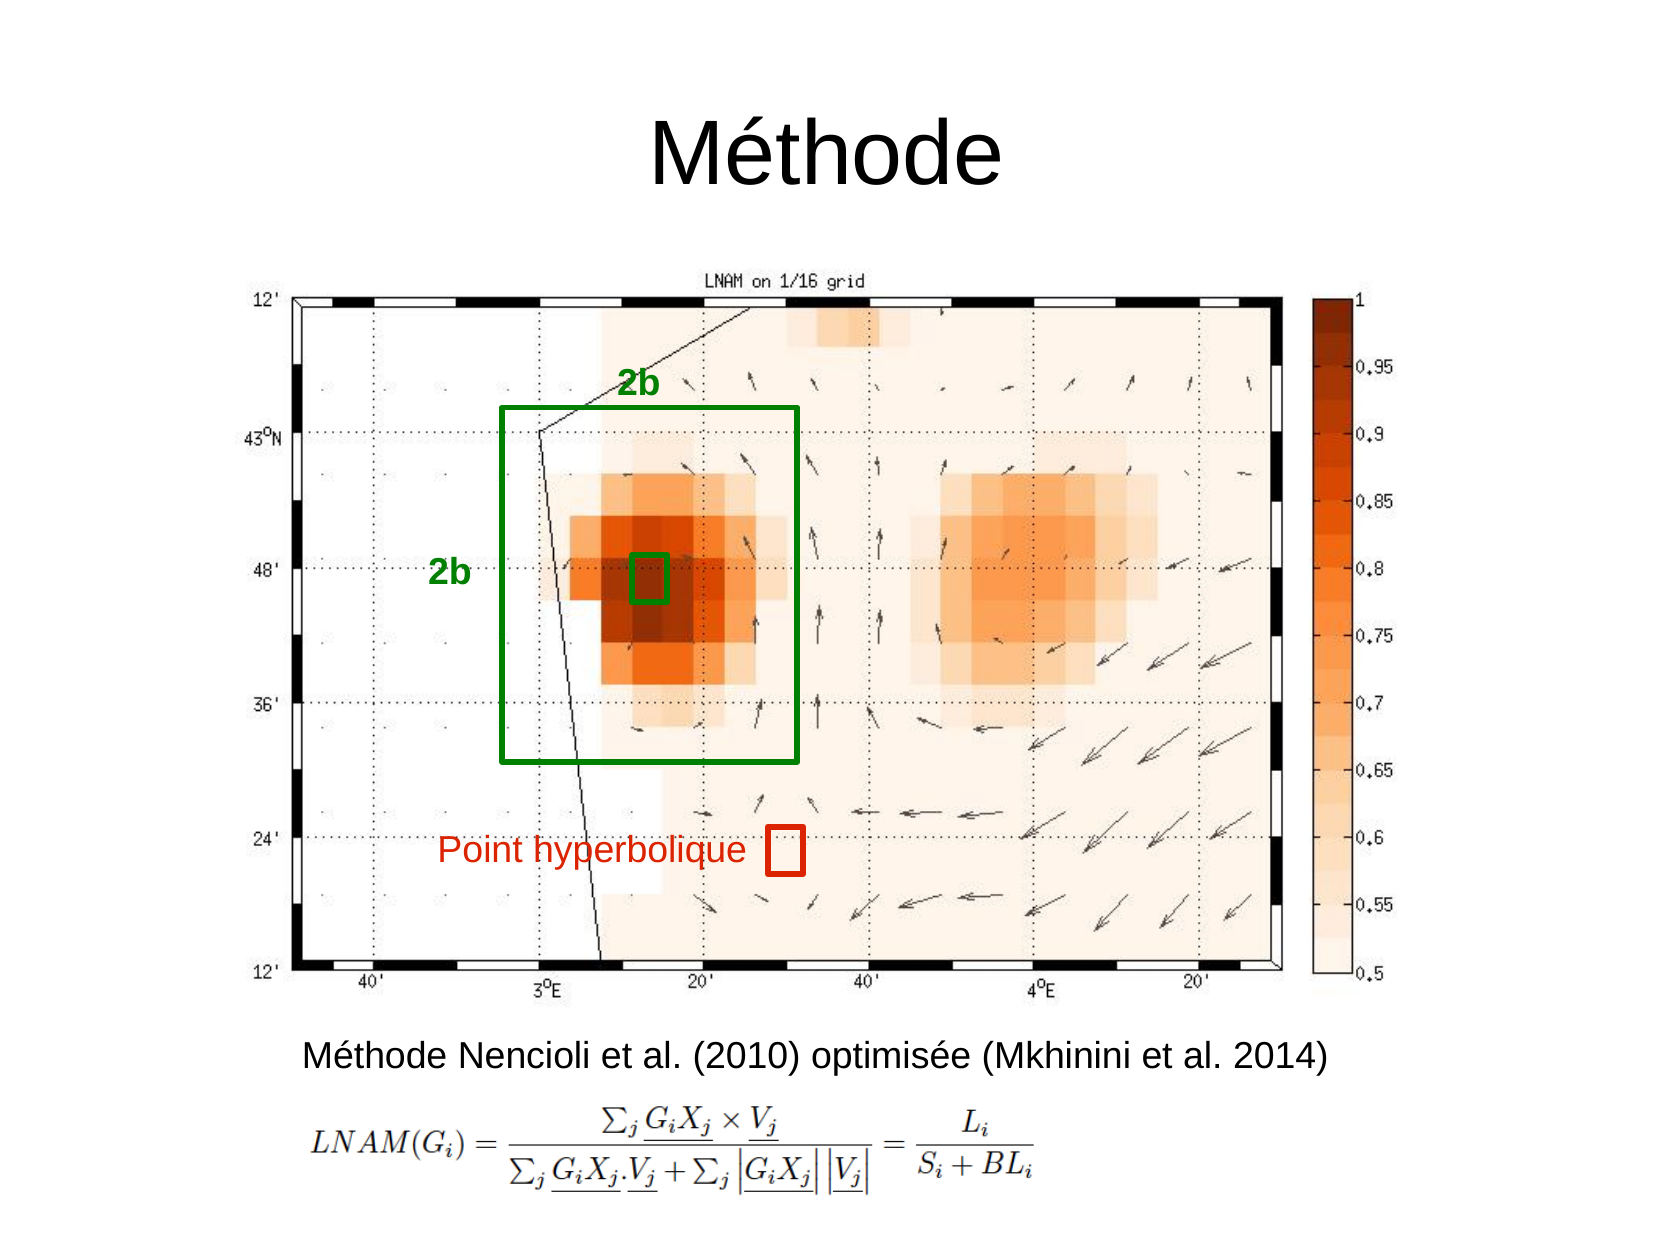

# Méthode
2b
2b
Point hyperbolique
Méthode Nencioli et al. (2010) optimisée (Mkhinini et al. 2014)